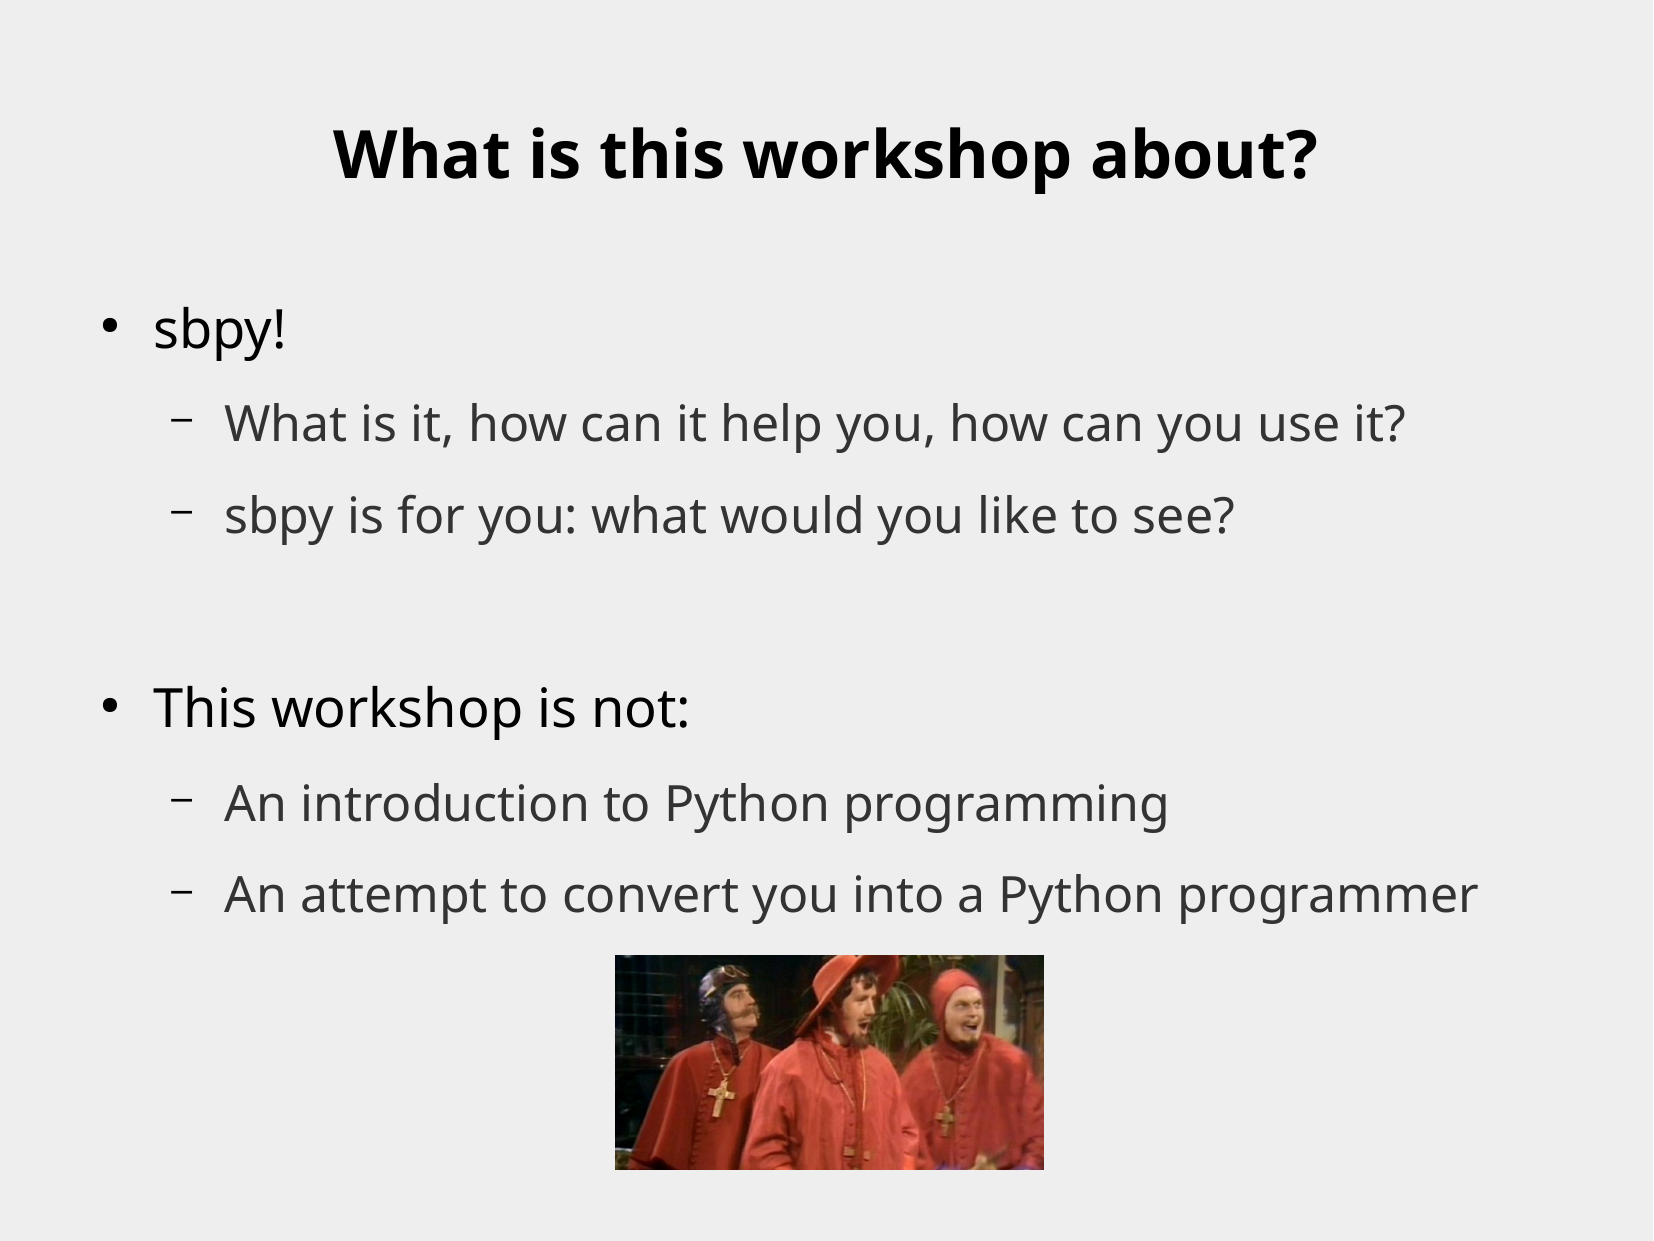

# What is this workshop about?
sbpy!
What is it, how can it help you, how can you use it?
sbpy is for you: what would you like to see?
This workshop is not:
An introduction to Python programming
An attempt to convert you into a Python programmer